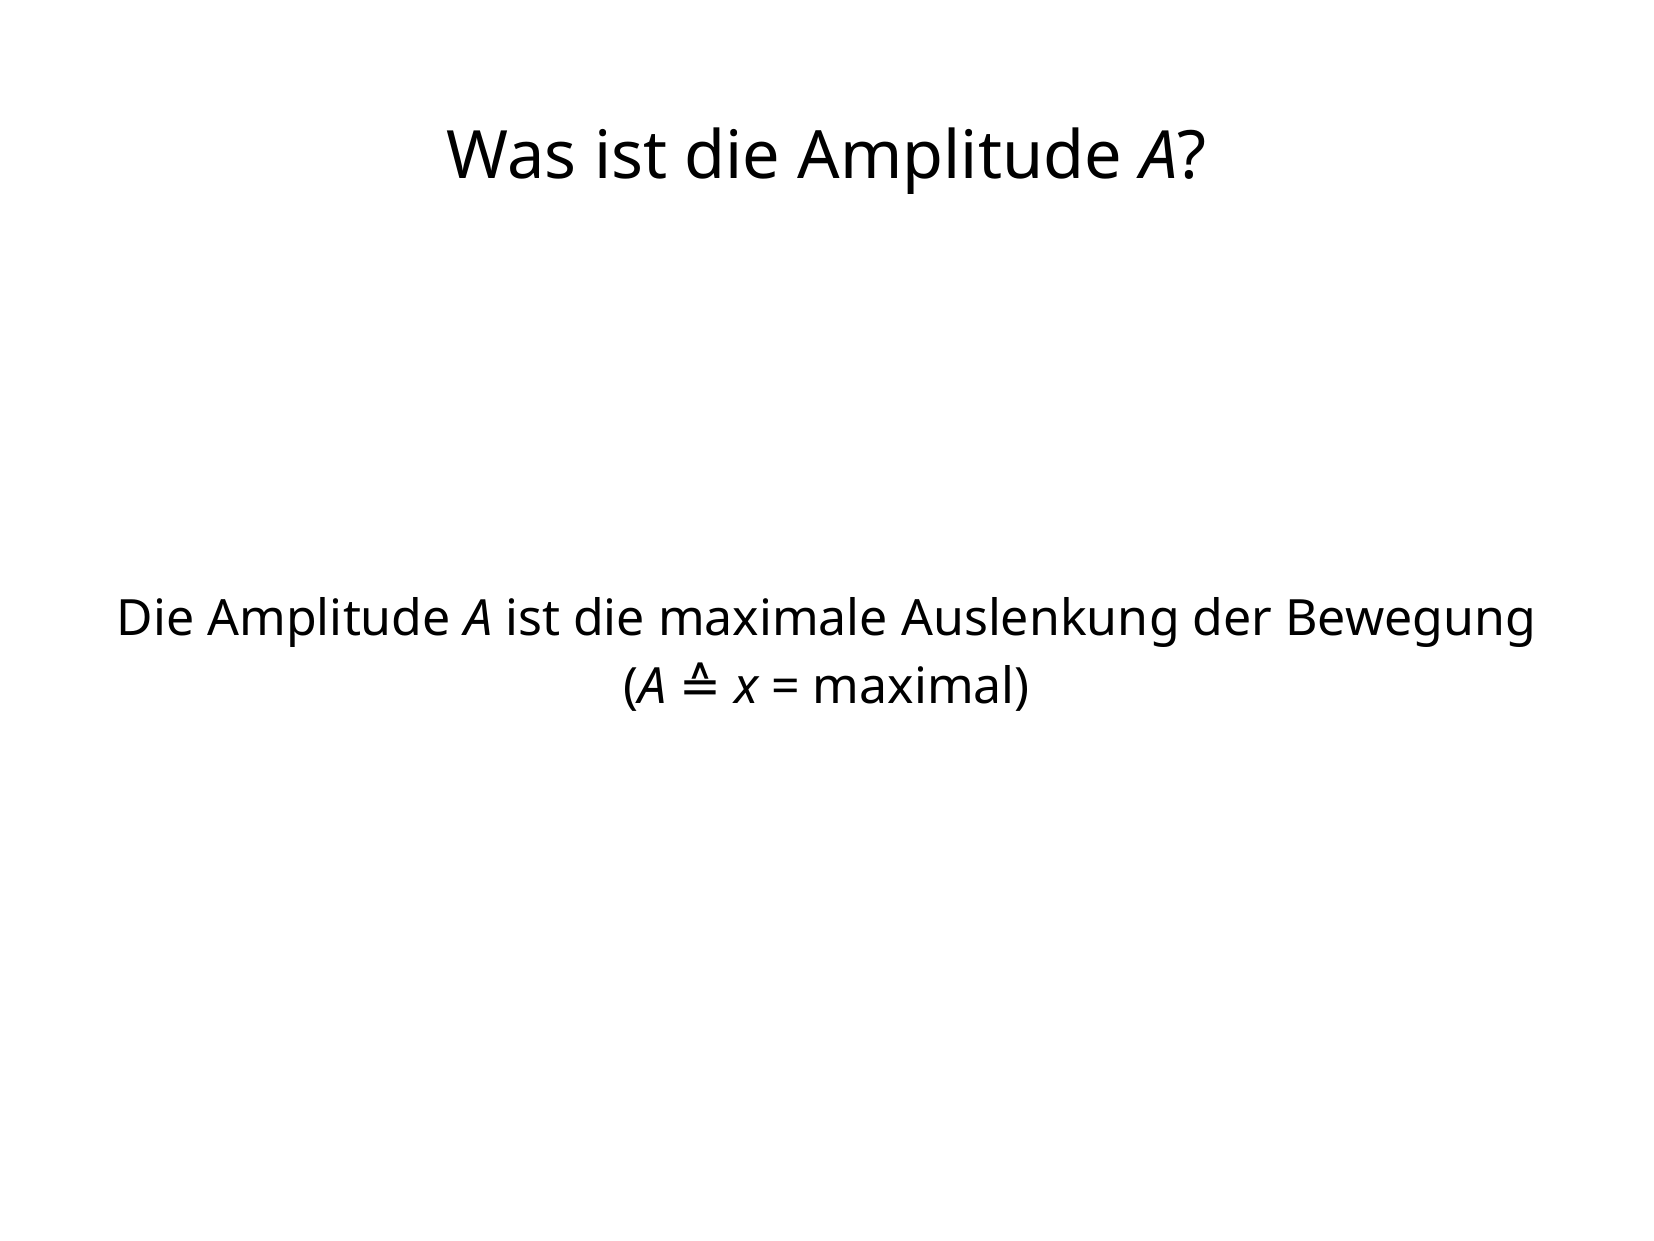

# Was ist die Amplitude A?
Die Amplitude A ist die maximale Auslenkung der Bewegung (A ≙ x = maximal)